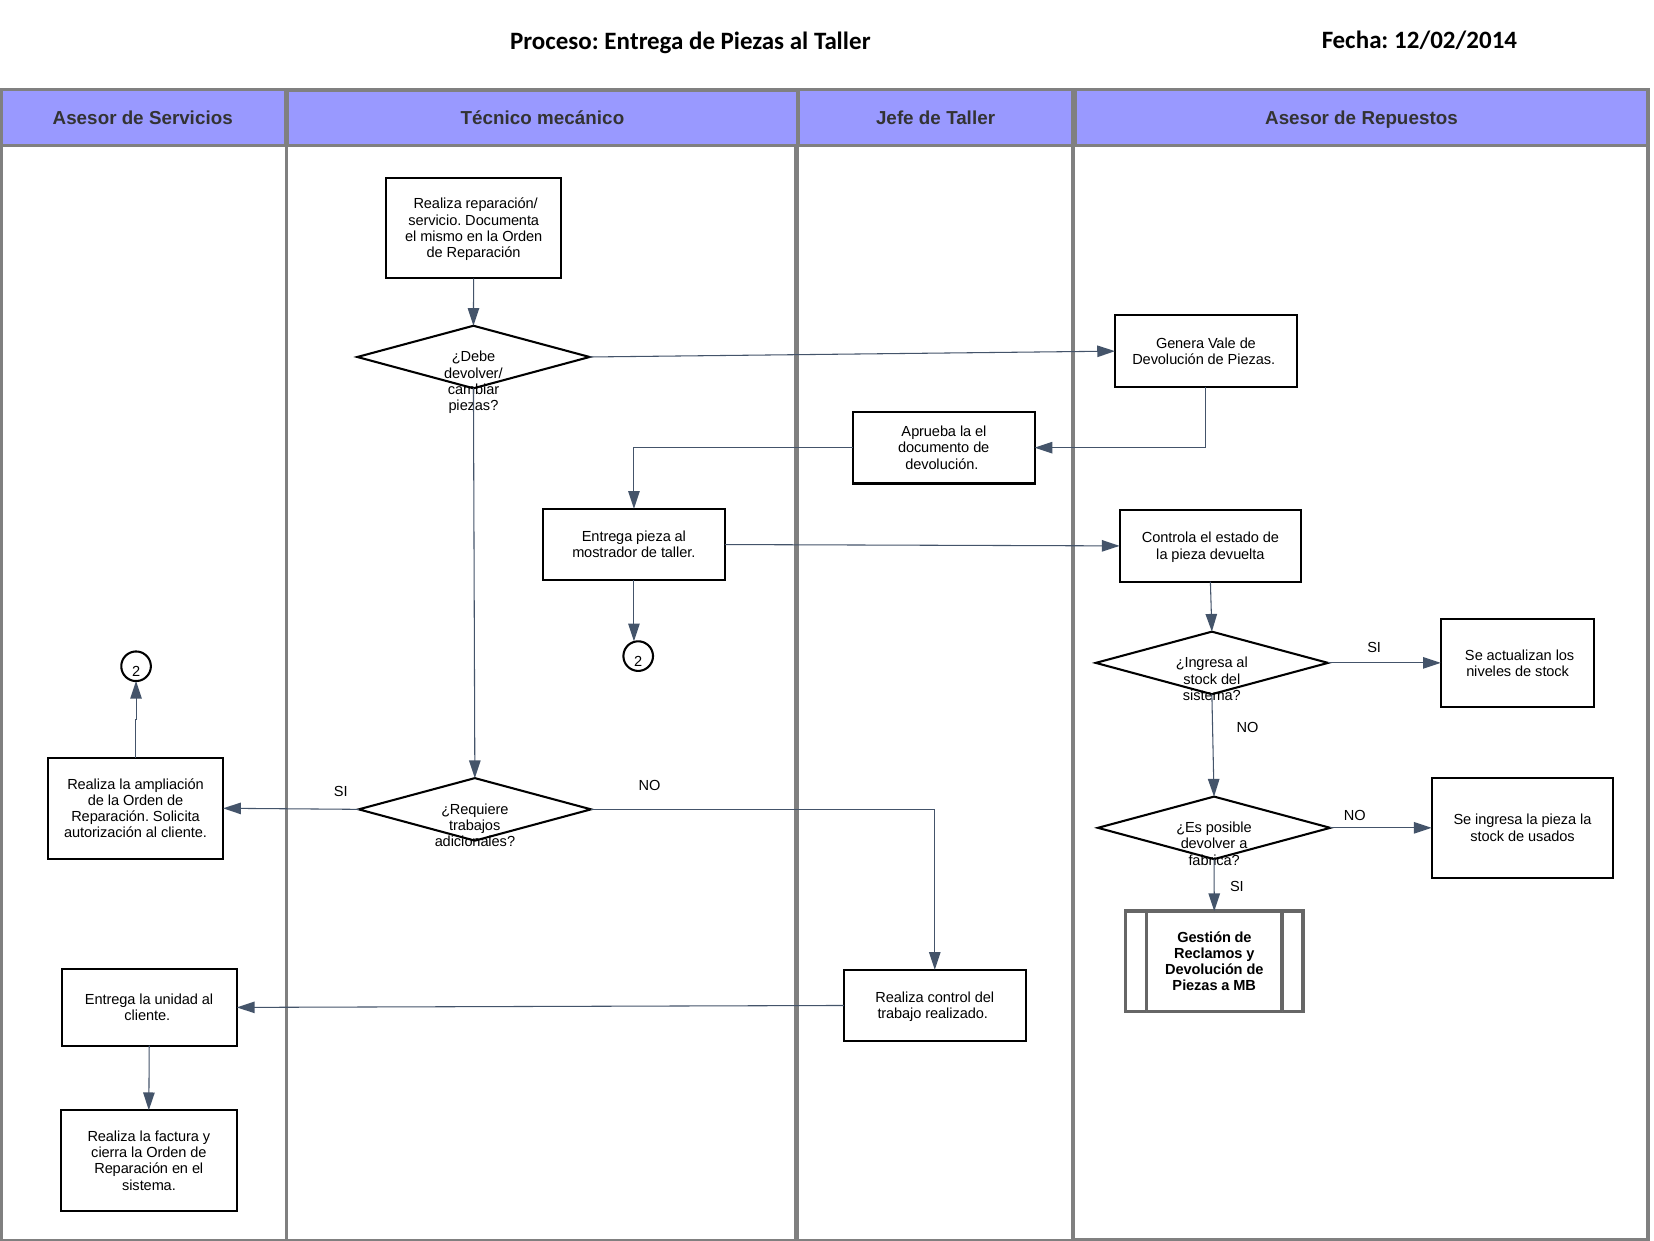

Fecha: 12/02/2014
Proceso: Entrega de Piezas al Taller
Asesor de Servicios
Jefe de Taller
Asesor de Repuestos
Técnico mecánico
 Realiza reparación/ servicio. Documenta el mismo en la Orden de Reparación
Genera Vale de Devolución de Piezas.
¿Debe devolver/ cambiar piezas?
Aprueba la el documento de devolución.
Entrega pieza al mostrador de taller.
Controla el estado de la pieza devuelta
 Se actualizan los niveles de stock
¿Ingresa al stock del sistema?
SI
2
2
NO
Realiza la ampliación de la Orden de Reparación. Solicita autorización al cliente.
NO
SI
¿Requiere trabajos adicionales?
Se ingresa la pieza la stock de usados
¿Es posible devolver a fabrica?
NO
SI
Gestión de Reclamos y Devolución de Piezas a MB
Entrega la unidad al cliente.
Realiza control del trabajo realizado.
Realiza la factura y cierra la Orden de Reparación en el sistema.